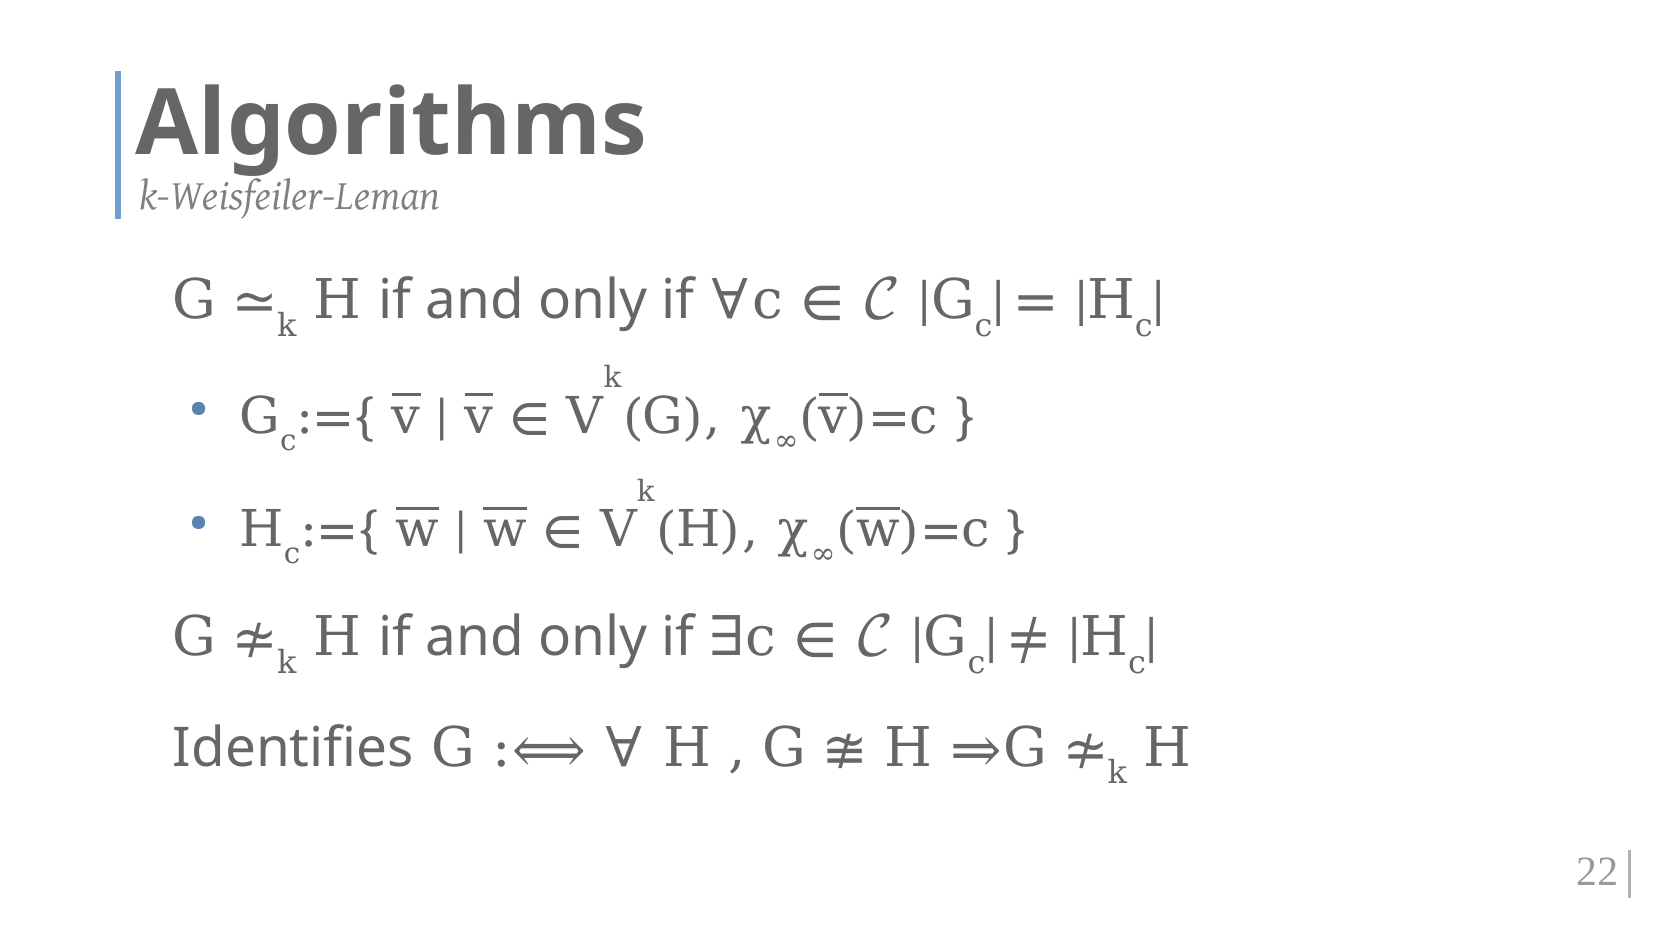

# Algorithms
k-Weisfeiler-Leman
G ≃k H if and only if ∀c ∈ 𝒞 |Gc| = |Hc|
Gc:={ v | v ∈ Vk(G), χ∞(v)=c }
Hc:={ w | w ∈ Vk(H), χ∞(w)=c }
G ≄k H if and only if ∃c ∈ 𝒞 |Gc| ≠ |Hc|
Identifies G :⟺ ∀ H , G ≇ H ⇒G ≄k H
22